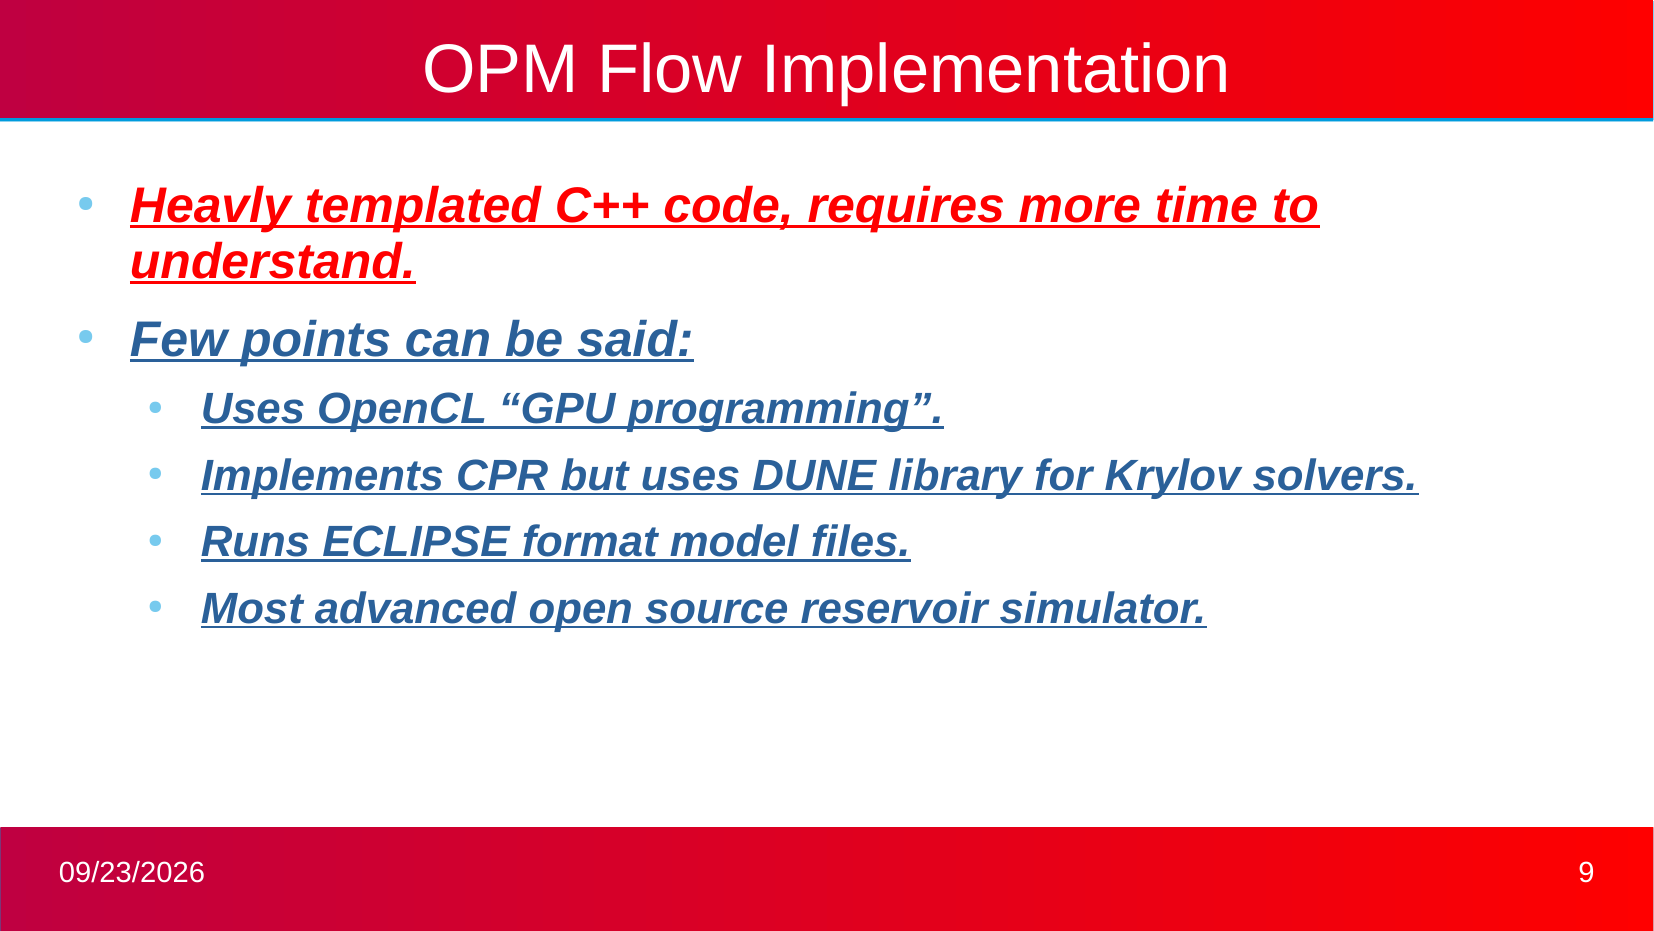

# OPM Flow Implementation
Heavly templated C++ code, requires more time to understand.
Few points can be said:
Uses OpenCL “GPU programming”.
Implements CPR but uses DUNE library for Krylov solvers.
Runs ECLIPSE format model files.
Most advanced open source reservoir simulator.
9